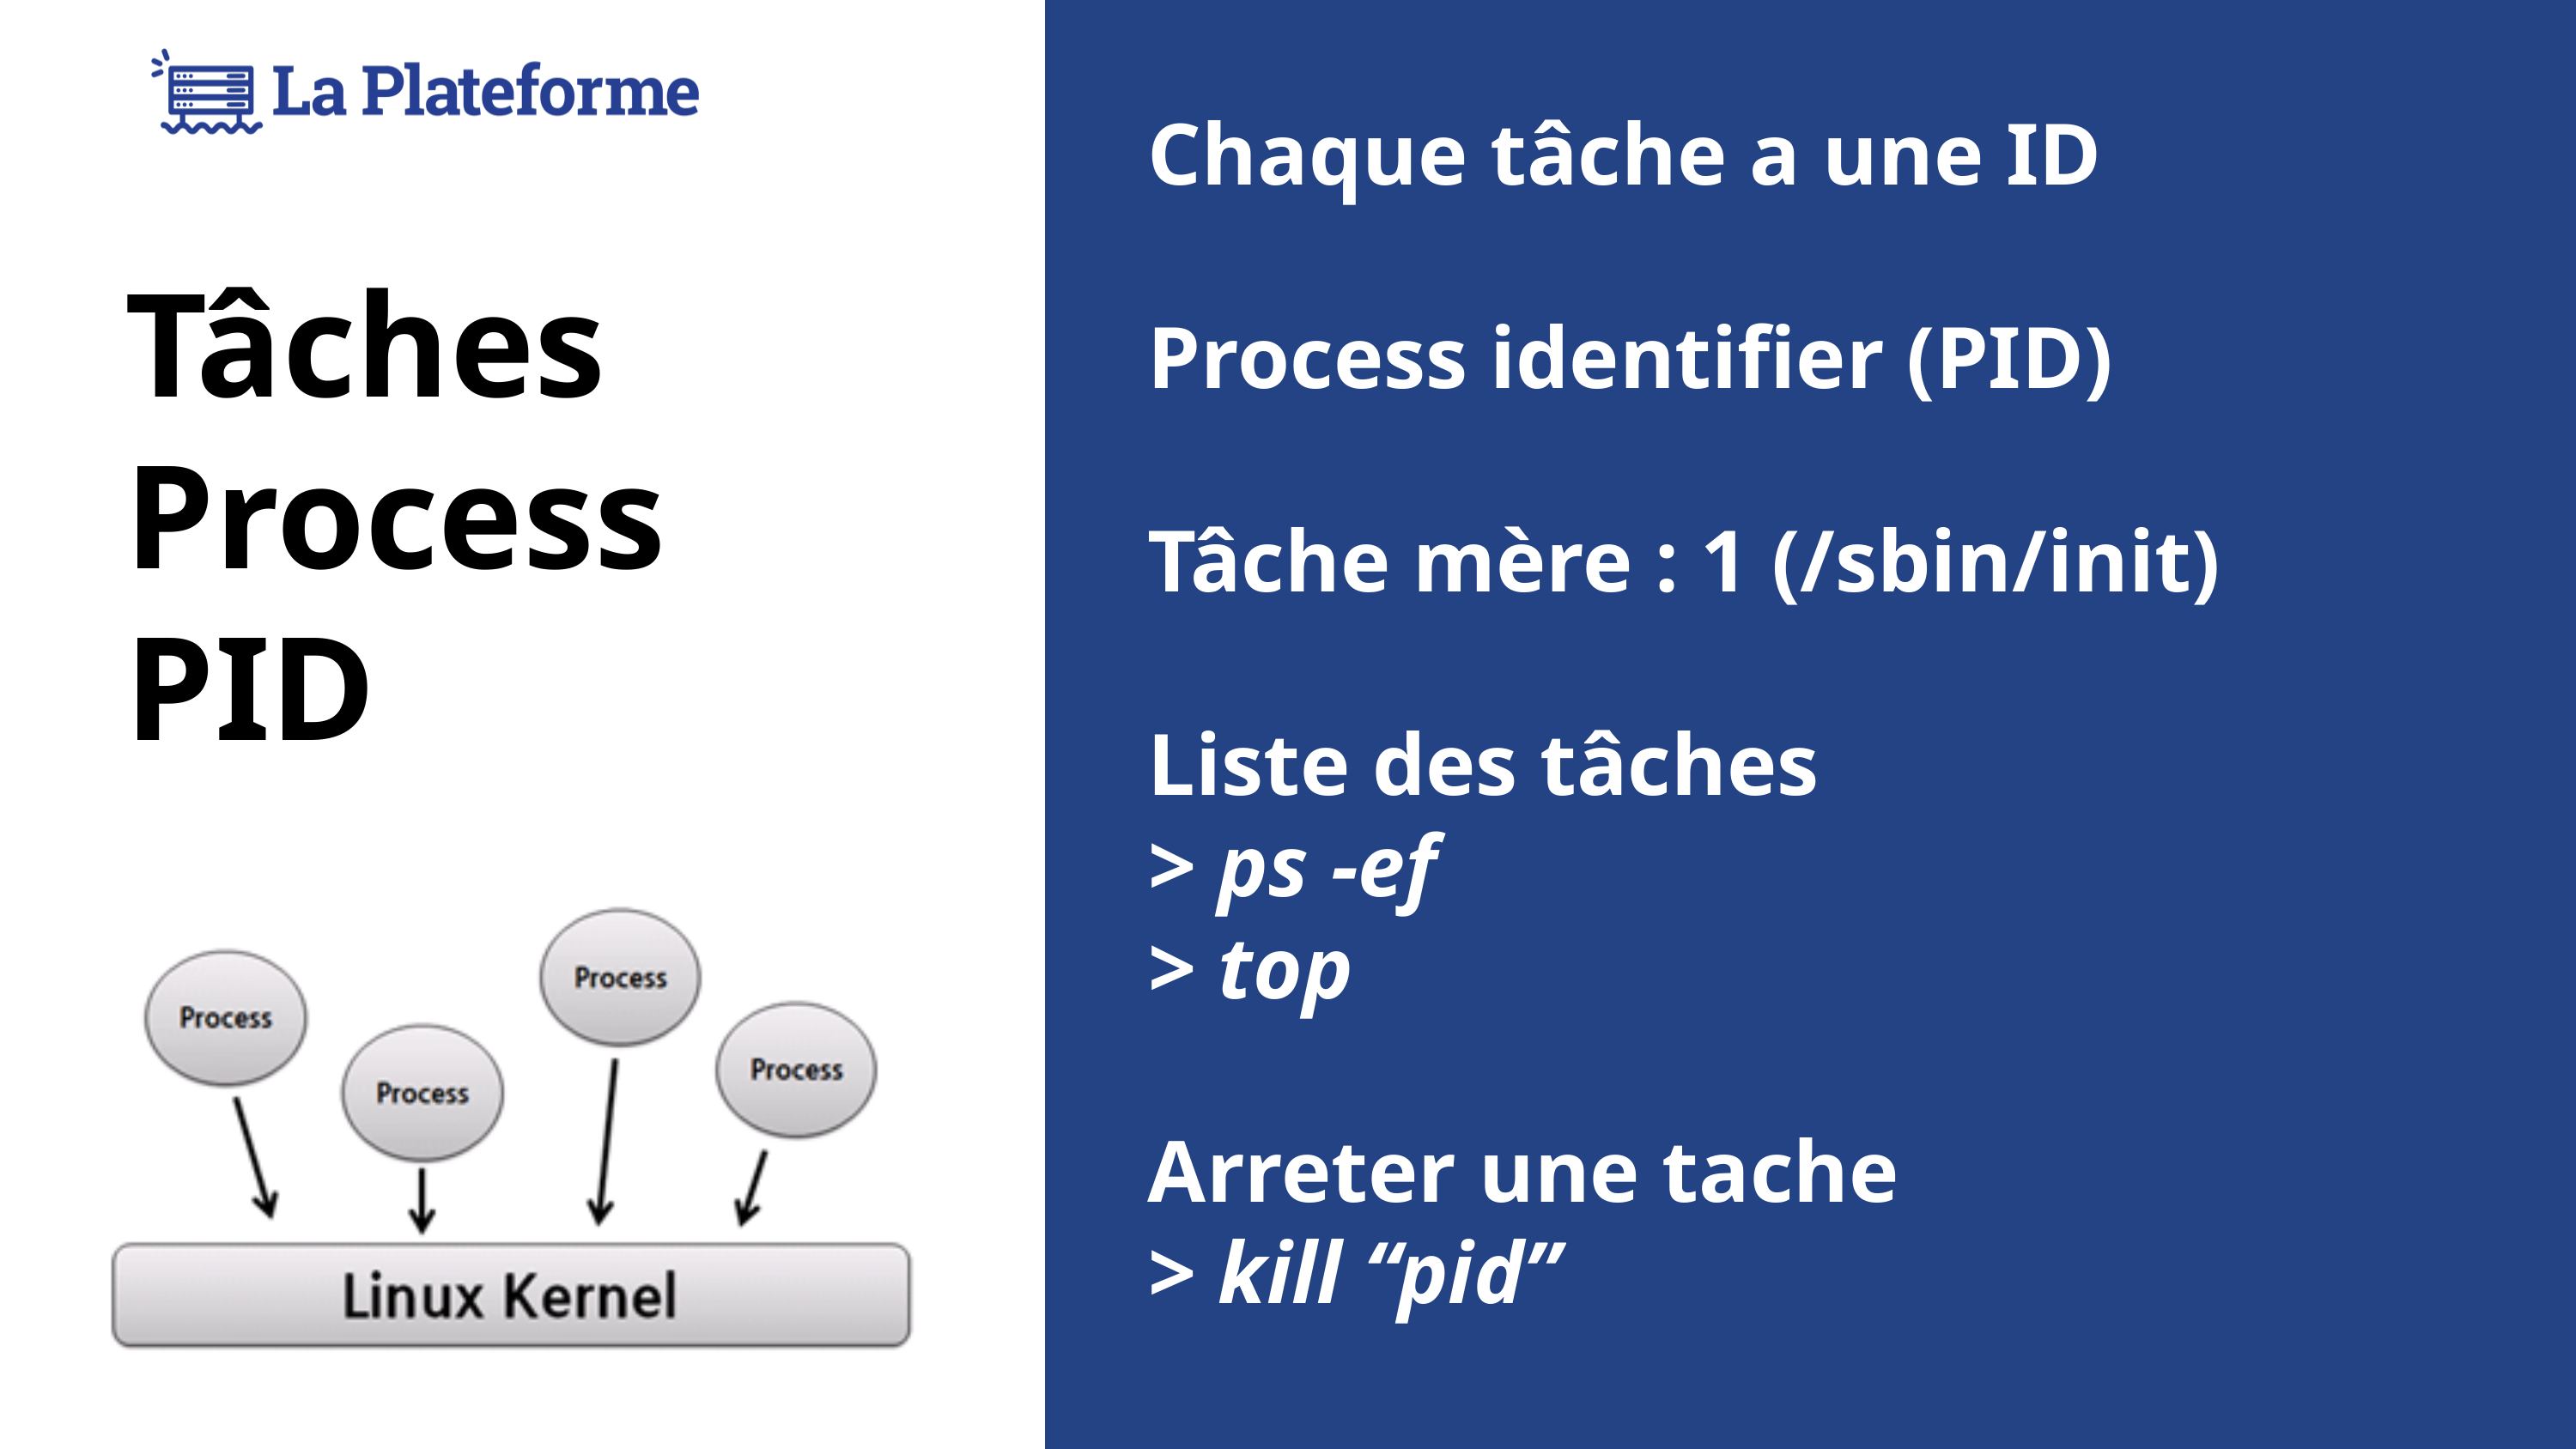

# Chaque tâche a une ID
Process identifier (PID)
Tâche mère : 1 (/sbin/init)
Liste des tâches
> ps -ef
> top
Arreter une tache
> kill “pid”
Tâches
Process
PID